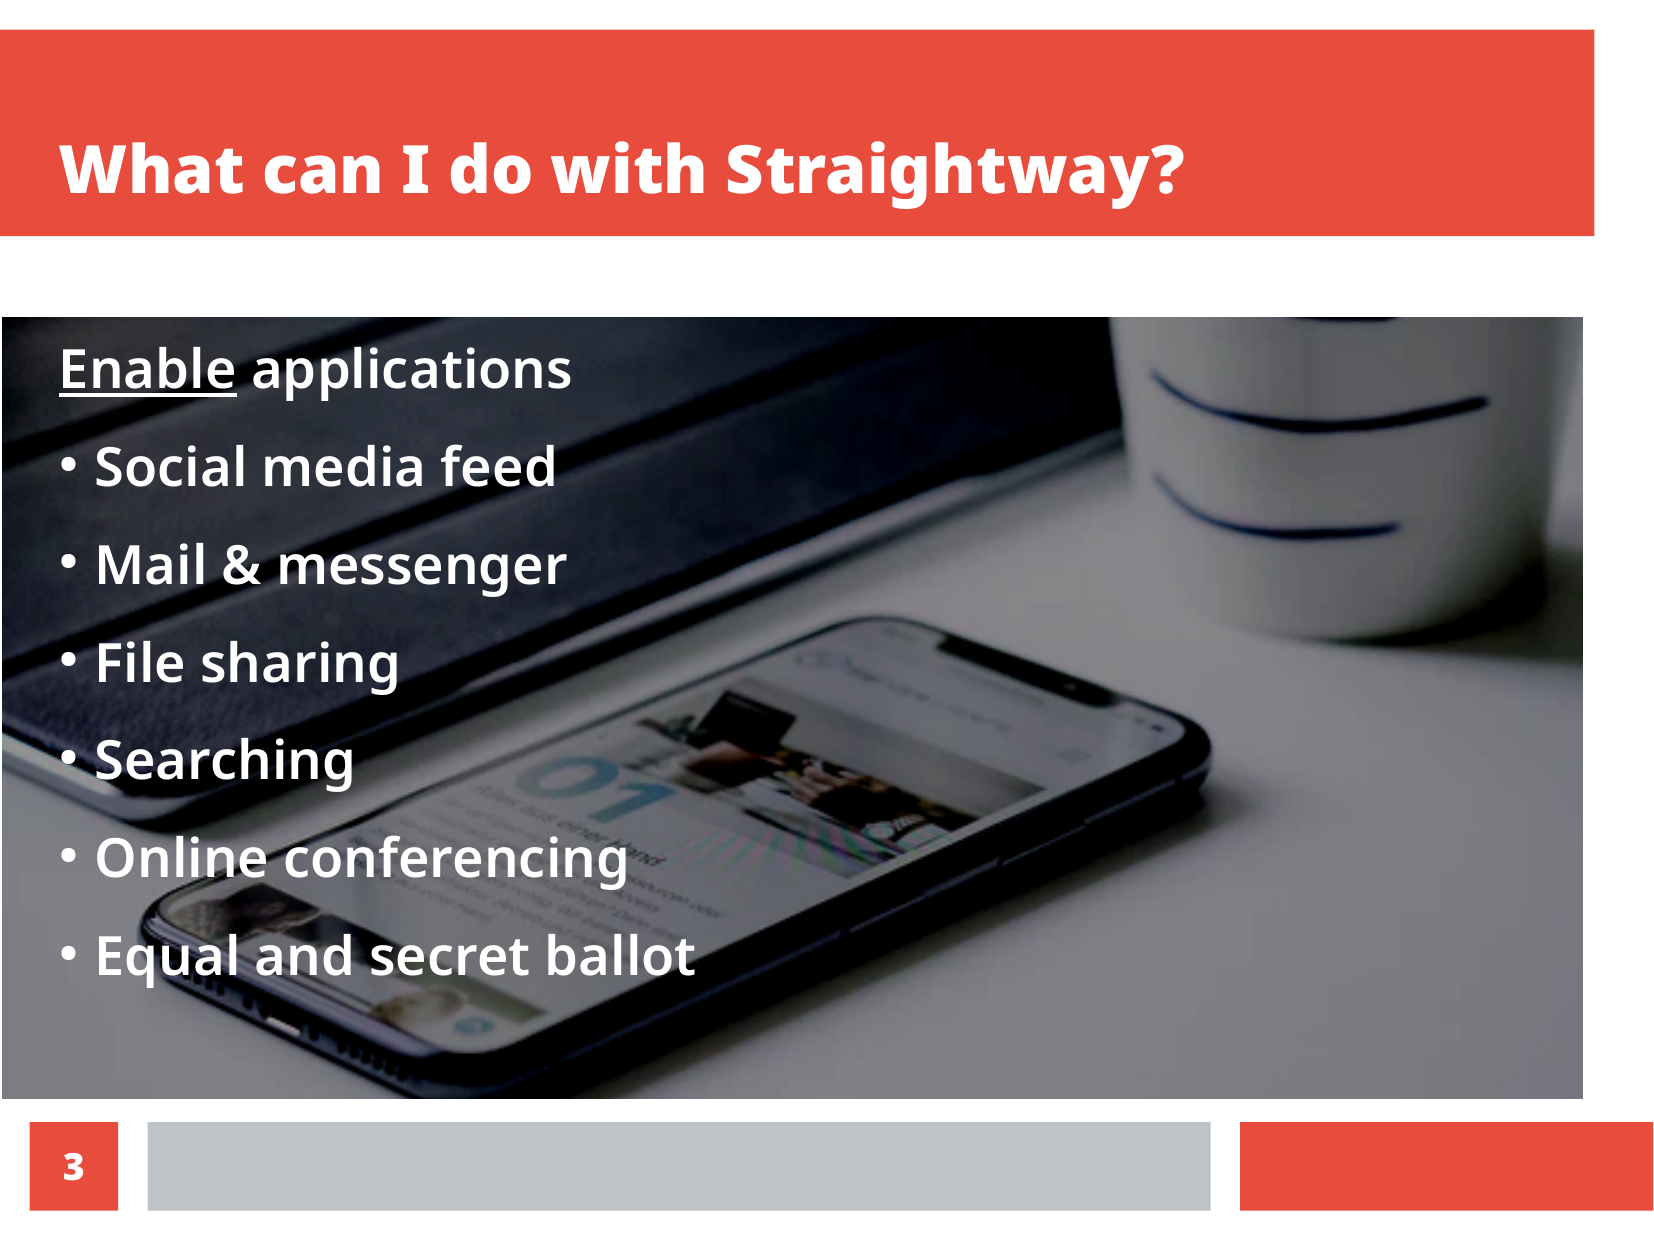

# What can I do with Straightway?
Enable applications
Social media feed
Mail & messenger
File sharing
Searching
Online conferencing
Equal and secret ballot
3